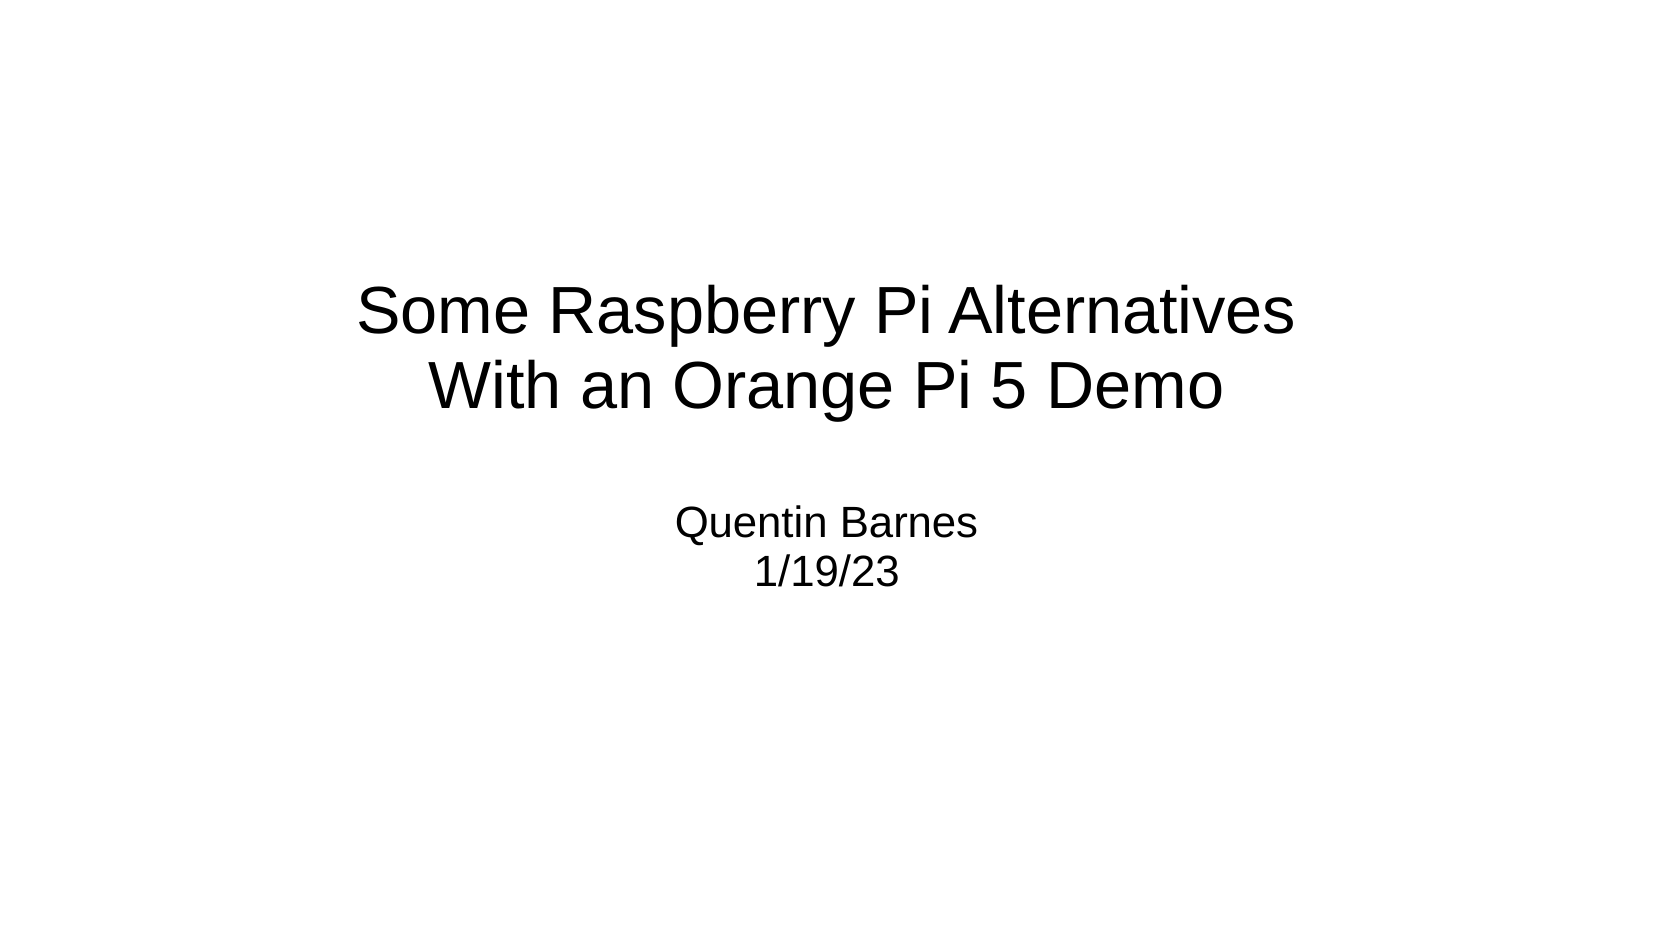

# Some Raspberry Pi Alternatives
With an Orange Pi 5 Demo
Quentin Barnes
1/19/23